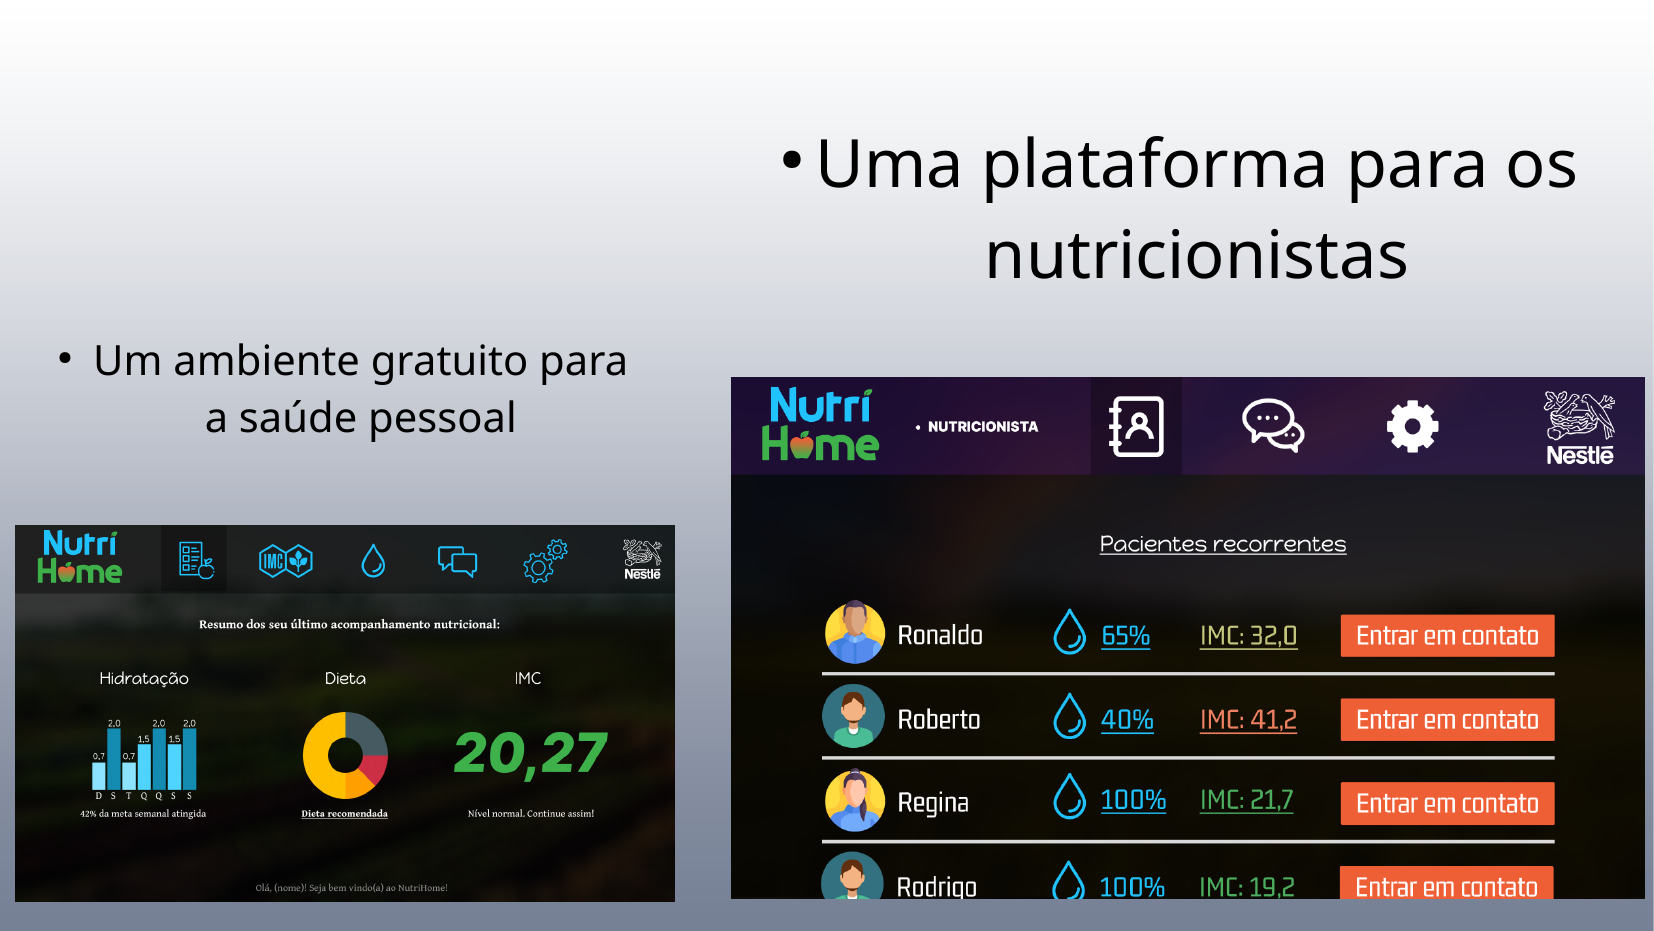

Uma plataforma para os nutricionistas
Um ambiente gratuito para a saúde pessoal